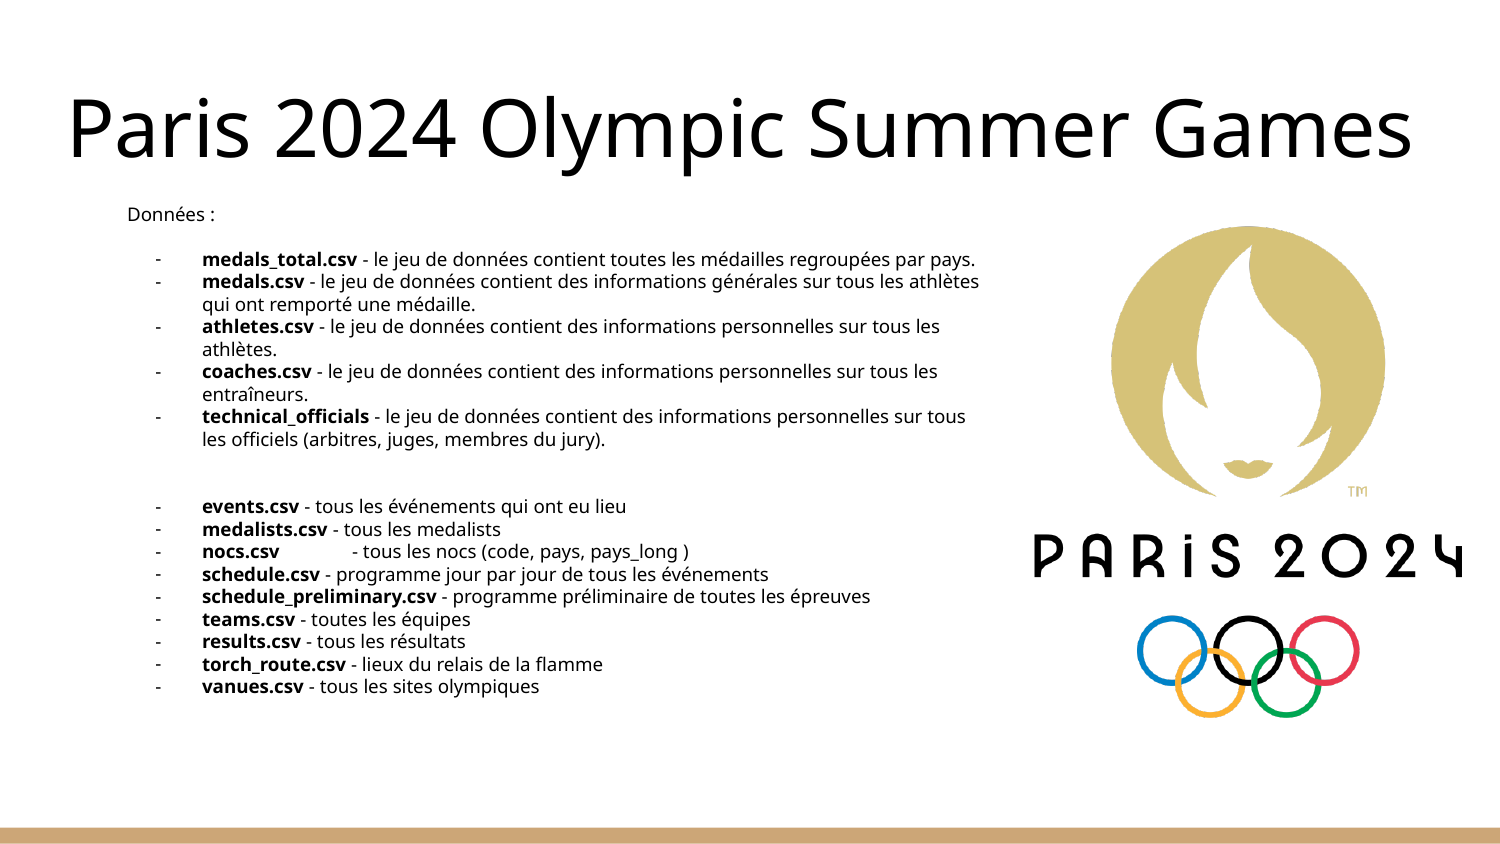

# Paris 2024 Olympic Summer Games
Données :
medals_total.csv - le jeu de données contient toutes les médailles regroupées par pays.
medals.csv - le jeu de données contient des informations générales sur tous les athlètes qui ont remporté une médaille.
athletes.csv - le jeu de données contient des informations personnelles sur tous les athlètes.
coaches.csv - le jeu de données contient des informations personnelles sur tous les entraîneurs.
technical_officials - le jeu de données contient des informations personnelles sur tous les officiels (arbitres, juges, membres du jury).
events.csv - tous les événements qui ont eu lieu
medalists.csv - tous les medalists
nocs.csv	- tous les nocs (code, pays, pays_long )
schedule.csv - programme jour par jour de tous les événements
schedule_preliminary.csv - programme préliminaire de toutes les épreuves
teams.csv - toutes les équipes
results.csv - tous les résultats
torch_route.csv - lieux du relais de la flamme
vanues.csv - tous les sites olympiques